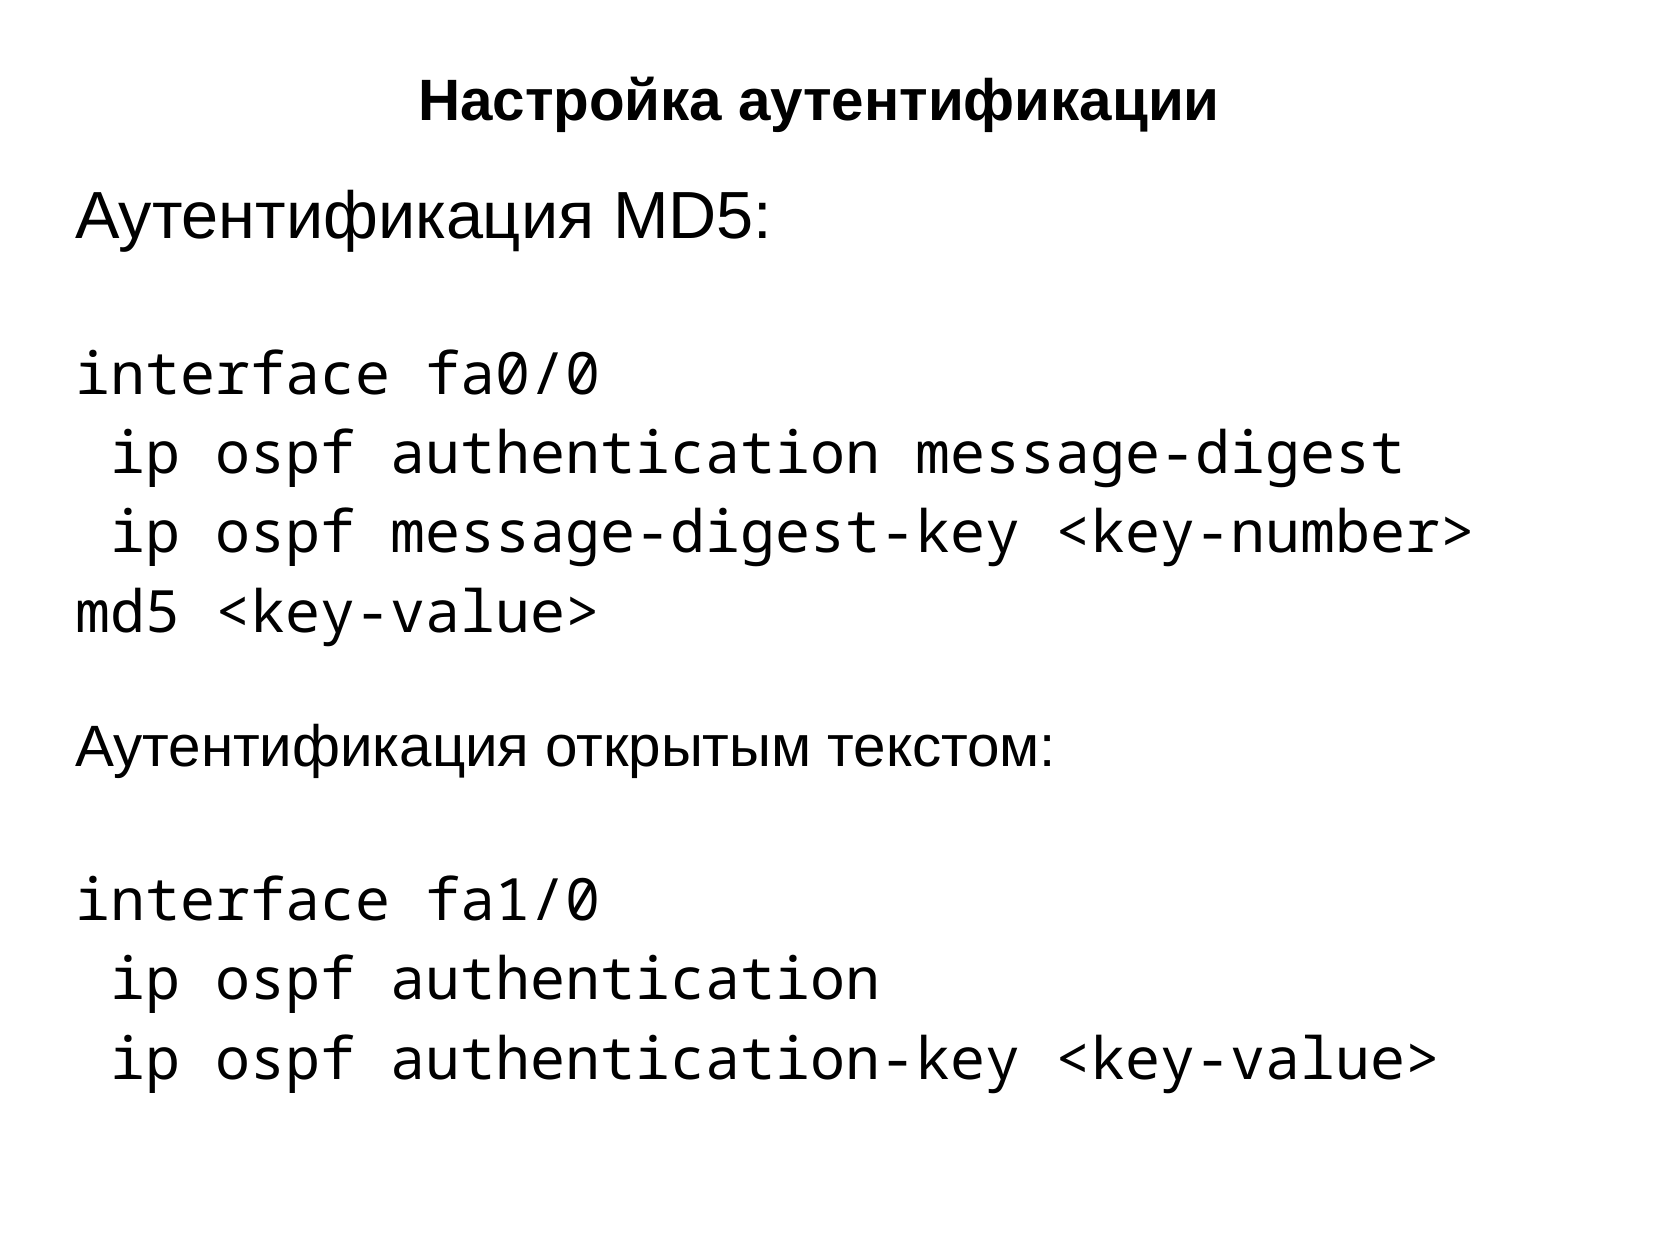

Настройка аутентификации
# Аутентификация MD5:
interface fa0/0
 ip ospf authentication message-digest
 ip ospf message-digest-key <key-number> md5 <key-value>
Аутентификация открытым текстом:
interface fa1/0
 ip ospf authentication
 ip ospf authentication-key <key-value>